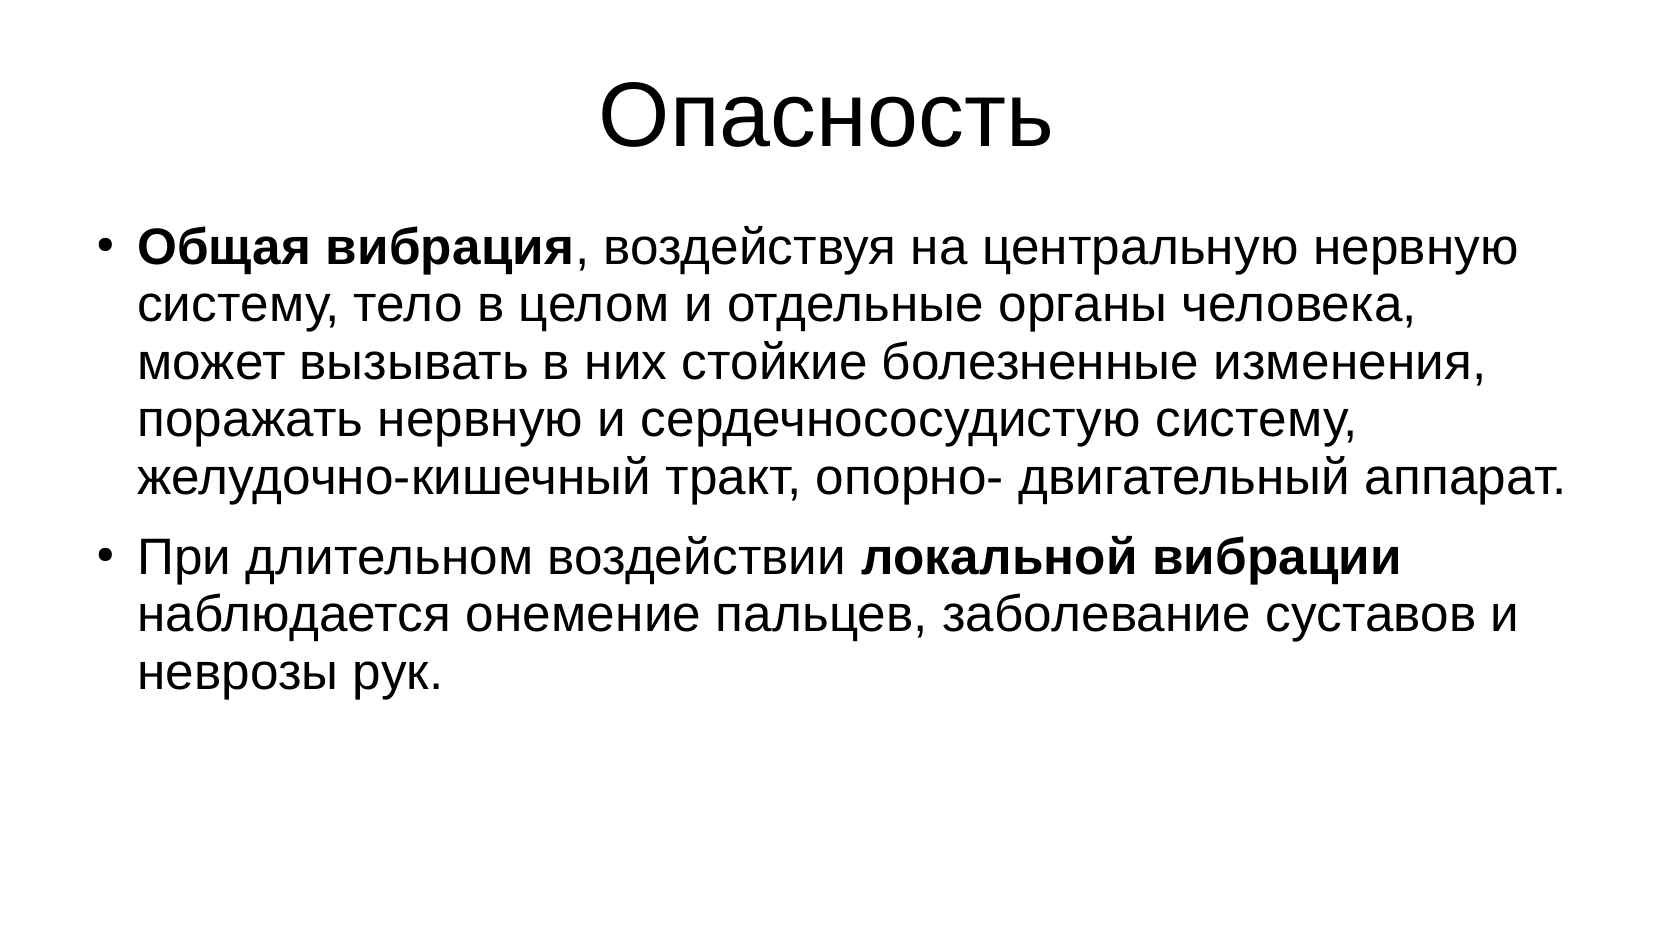

# Опасность
Общая вибрация, воздействуя на центральную нервную систему, тело в целом и отдельные органы человека, может вызывать в них стойкие болезненные изменения, поражать нервную и сердечнососудистую систему, желудочно-кишечный тракт, опорно- двигательный аппарат.
При длительном воздействии локальной вибрации наблюдается онемение пальцев, заболевание суставов и неврозы рук.